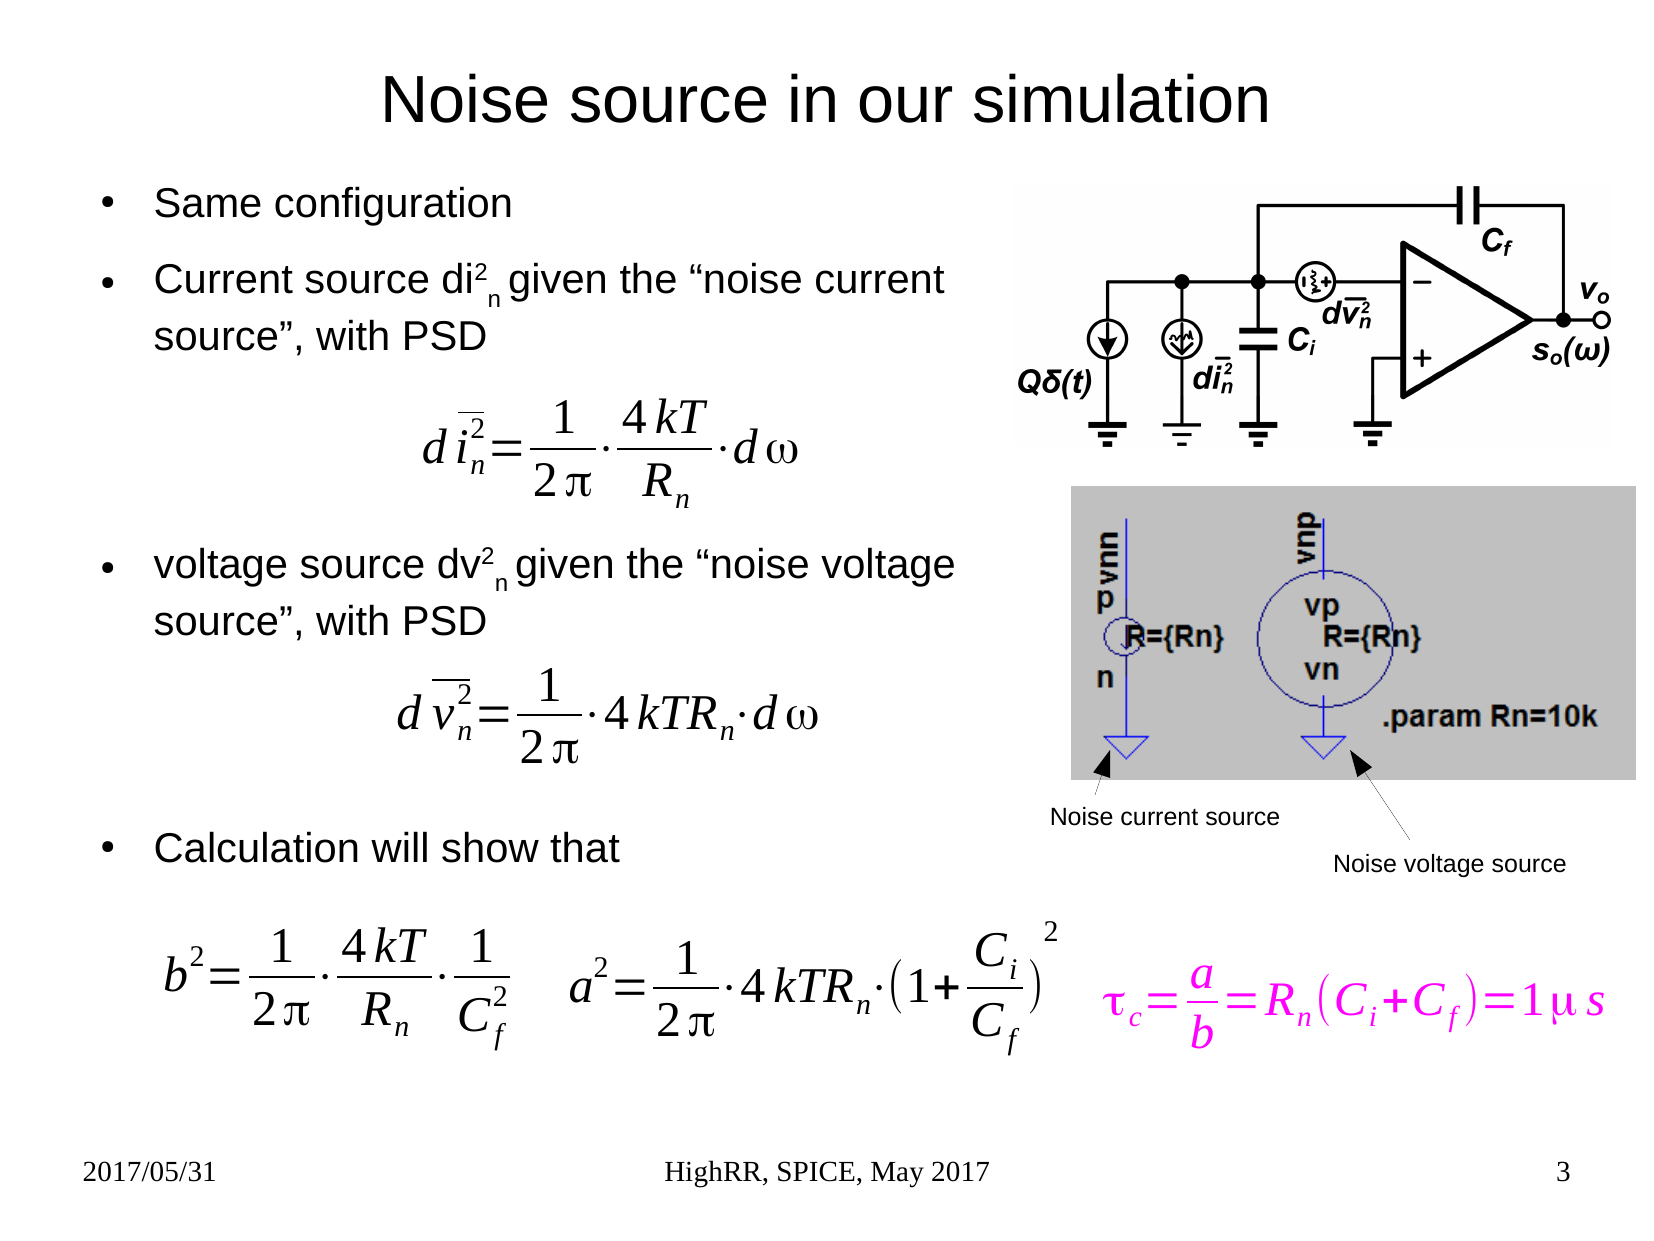

# Noise source in our simulation
Same configuration
Current source di2n given the “noise current source”, with PSD
voltage source dv2n given the “noise voltage source”, with PSD
Calculation will show that
Noise current source
Noise voltage source
2017/05/31
HighRR, SPICE, May 2017
3